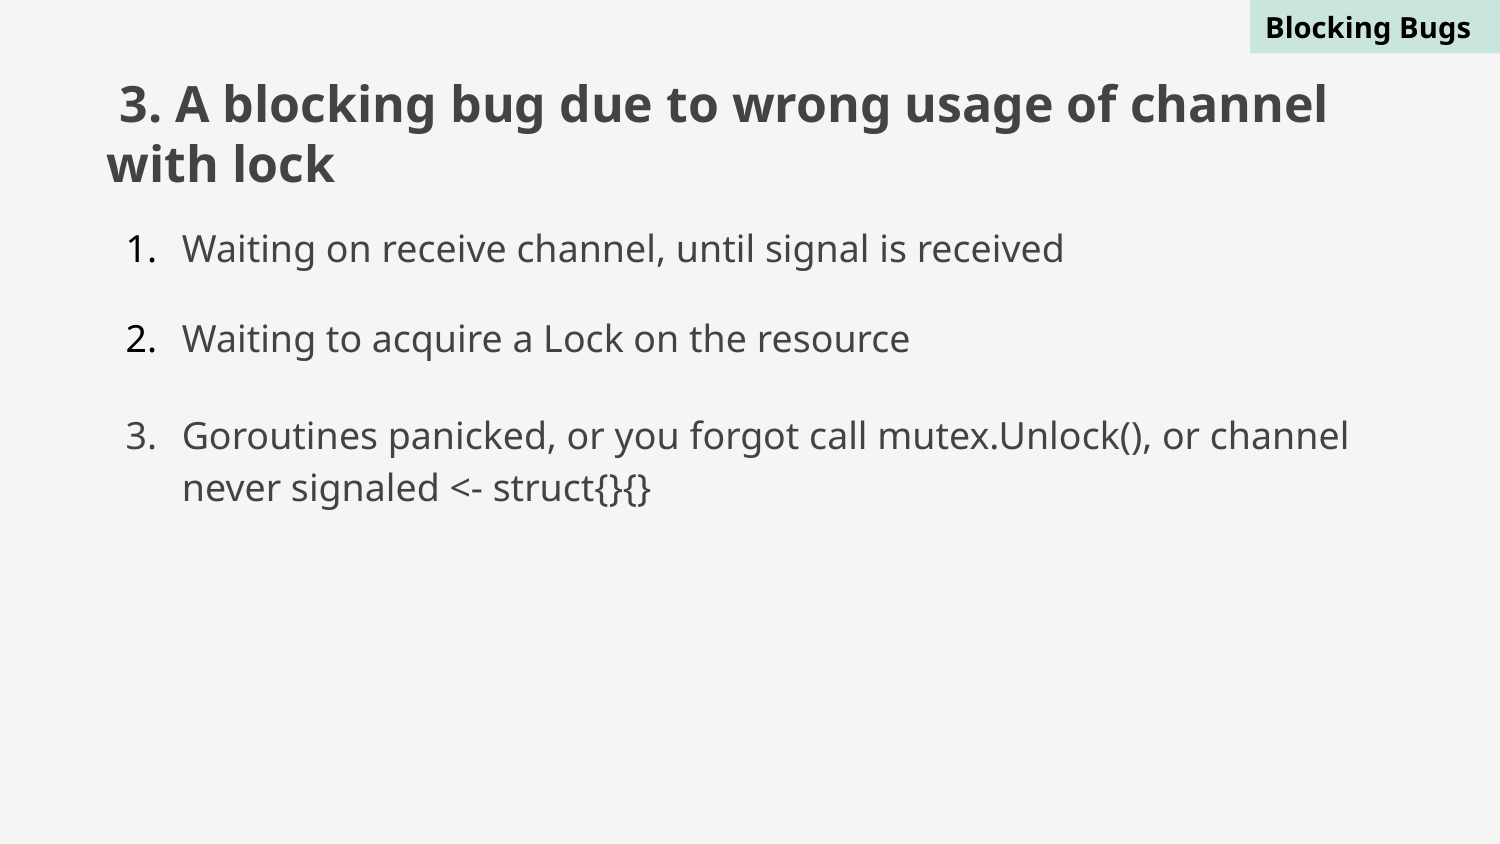

Blocking Bugs
 3. A blocking bug due to wrong usage of channel with lock
Waiting on receive channel, until signal is received
Waiting to acquire a Lock on the resource
Goroutines panicked, or you forgot call mutex.Unlock(), or channel never signaled <- struct{}{}